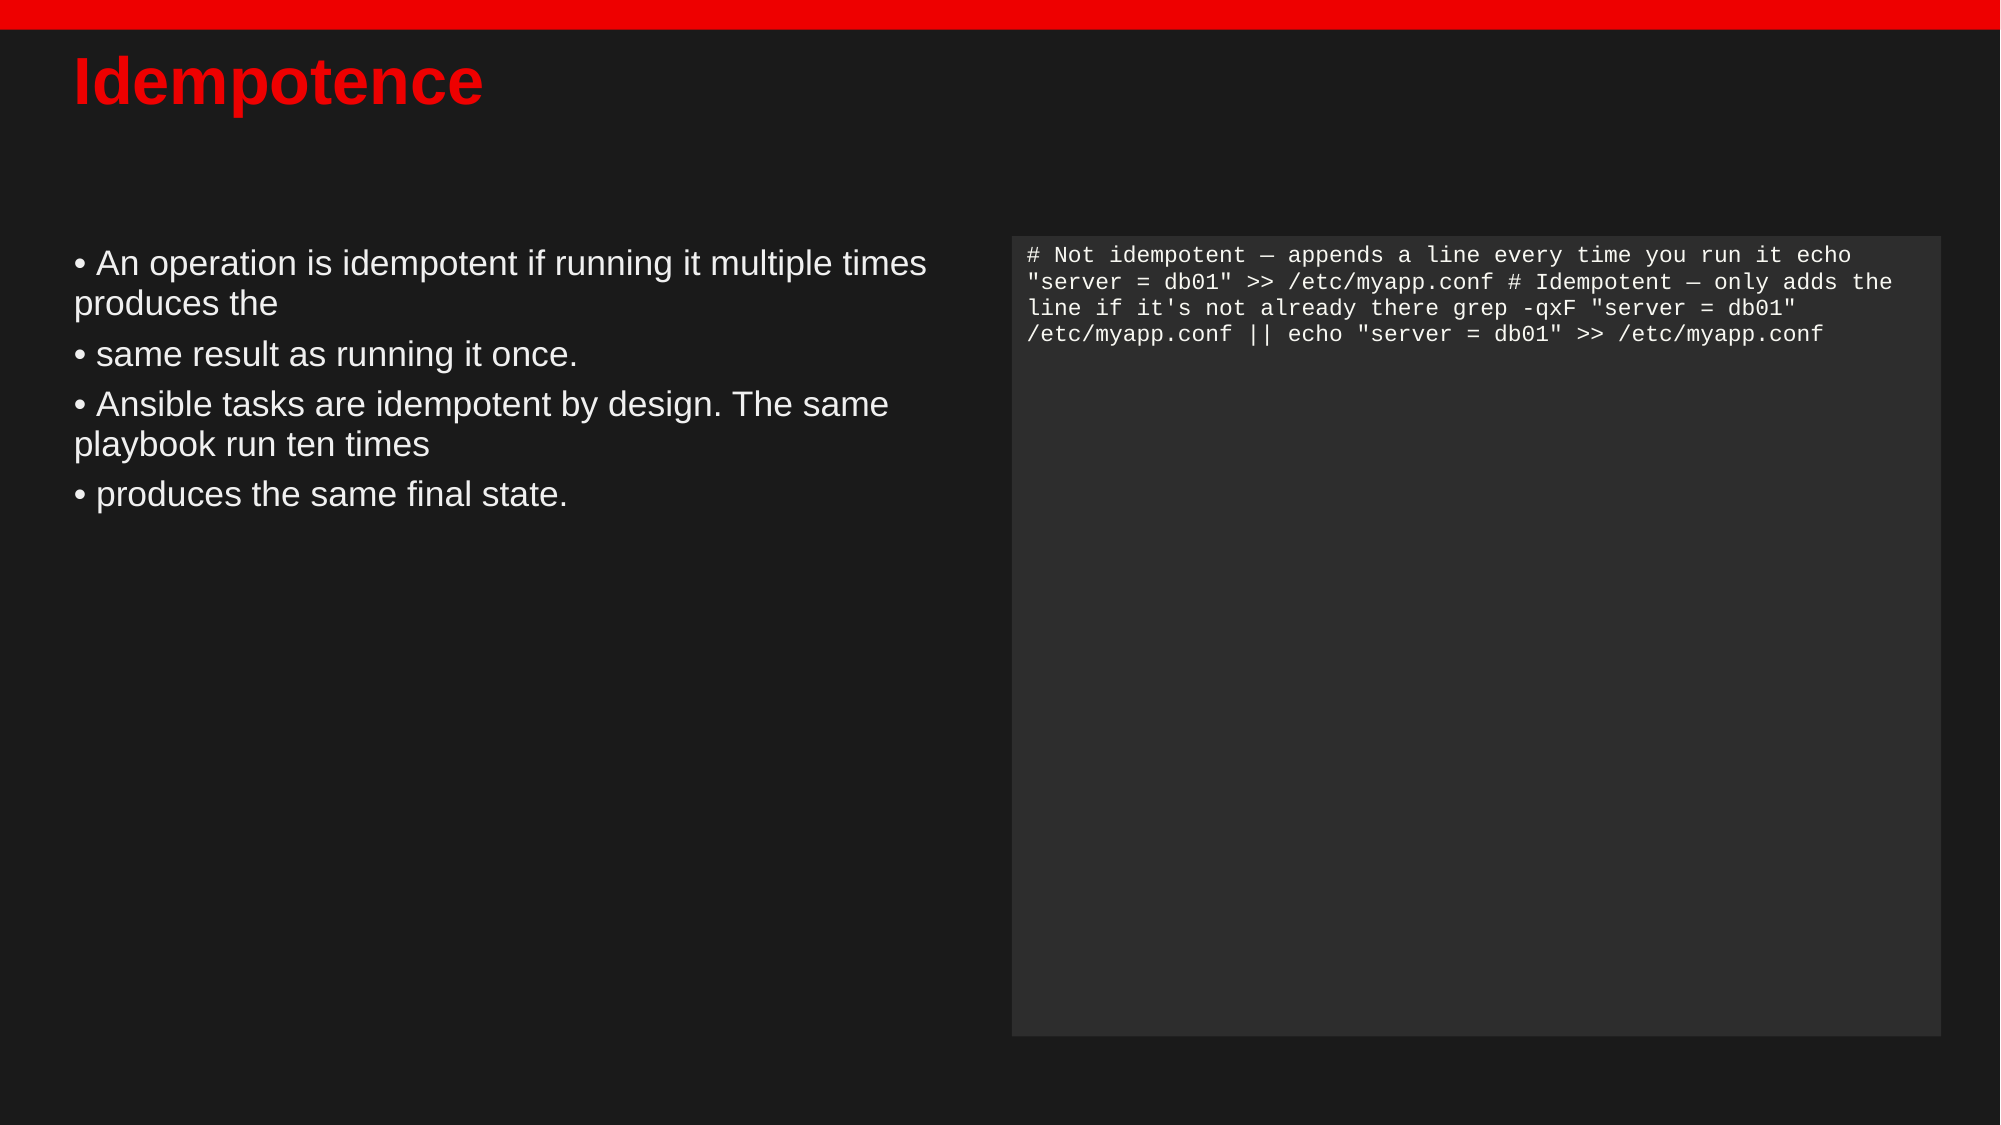

Idempotence
• An operation is idempotent if running it multiple times produces the
• same result as running it once.
• Ansible tasks are idempotent by design. The same playbook run ten times
• produces the same final state.
# Not idempotent — appends a line every time you run it echo "server = db01" >> /etc/myapp.conf # Idempotent — only adds the line if it's not already there grep -qxF "server = db01" /etc/myapp.conf || echo "server = db01" >> /etc/myapp.conf